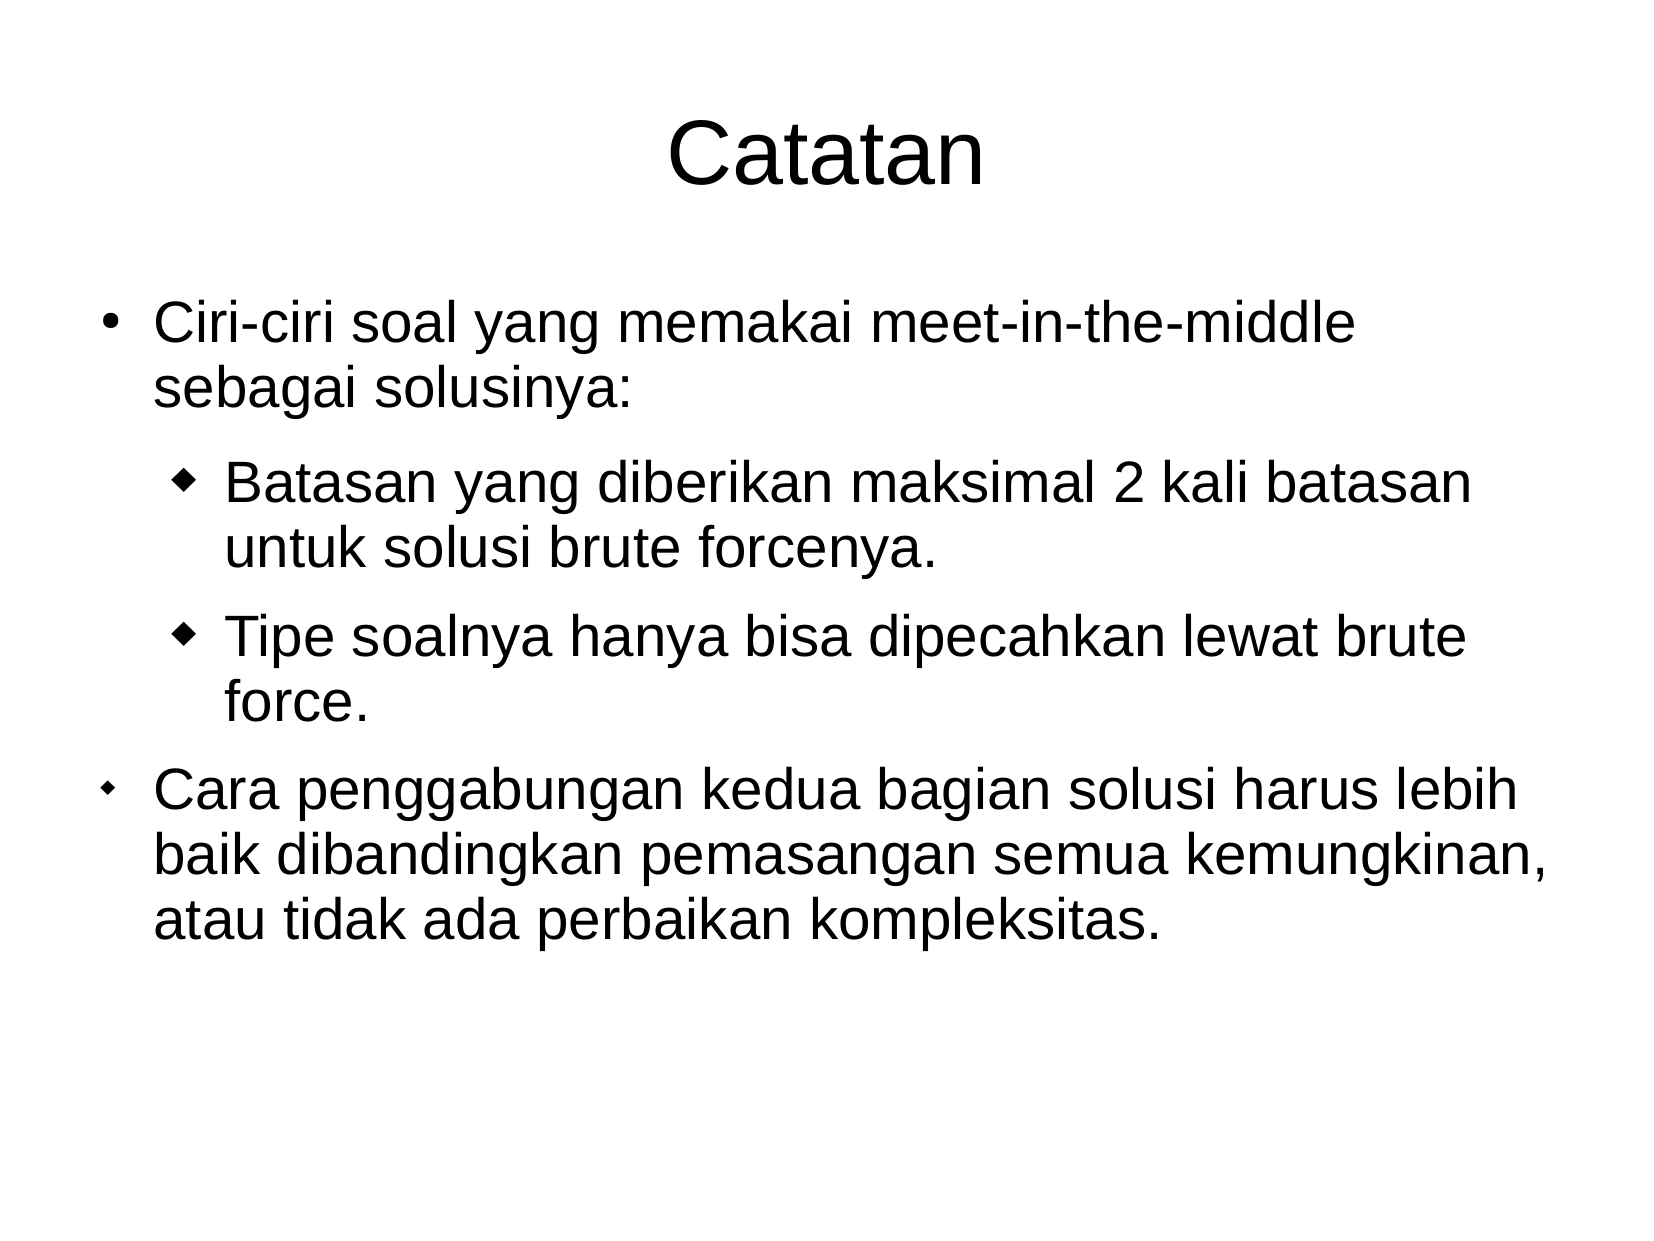

# Catatan
Ciri-ciri soal yang memakai meet-in-the-middle sebagai solusinya:
Batasan yang diberikan maksimal 2 kali batasan untuk solusi brute forcenya.
Tipe soalnya hanya bisa dipecahkan lewat brute force.
Cara penggabungan kedua bagian solusi harus lebih baik dibandingkan pemasangan semua kemungkinan, atau tidak ada perbaikan kompleksitas.